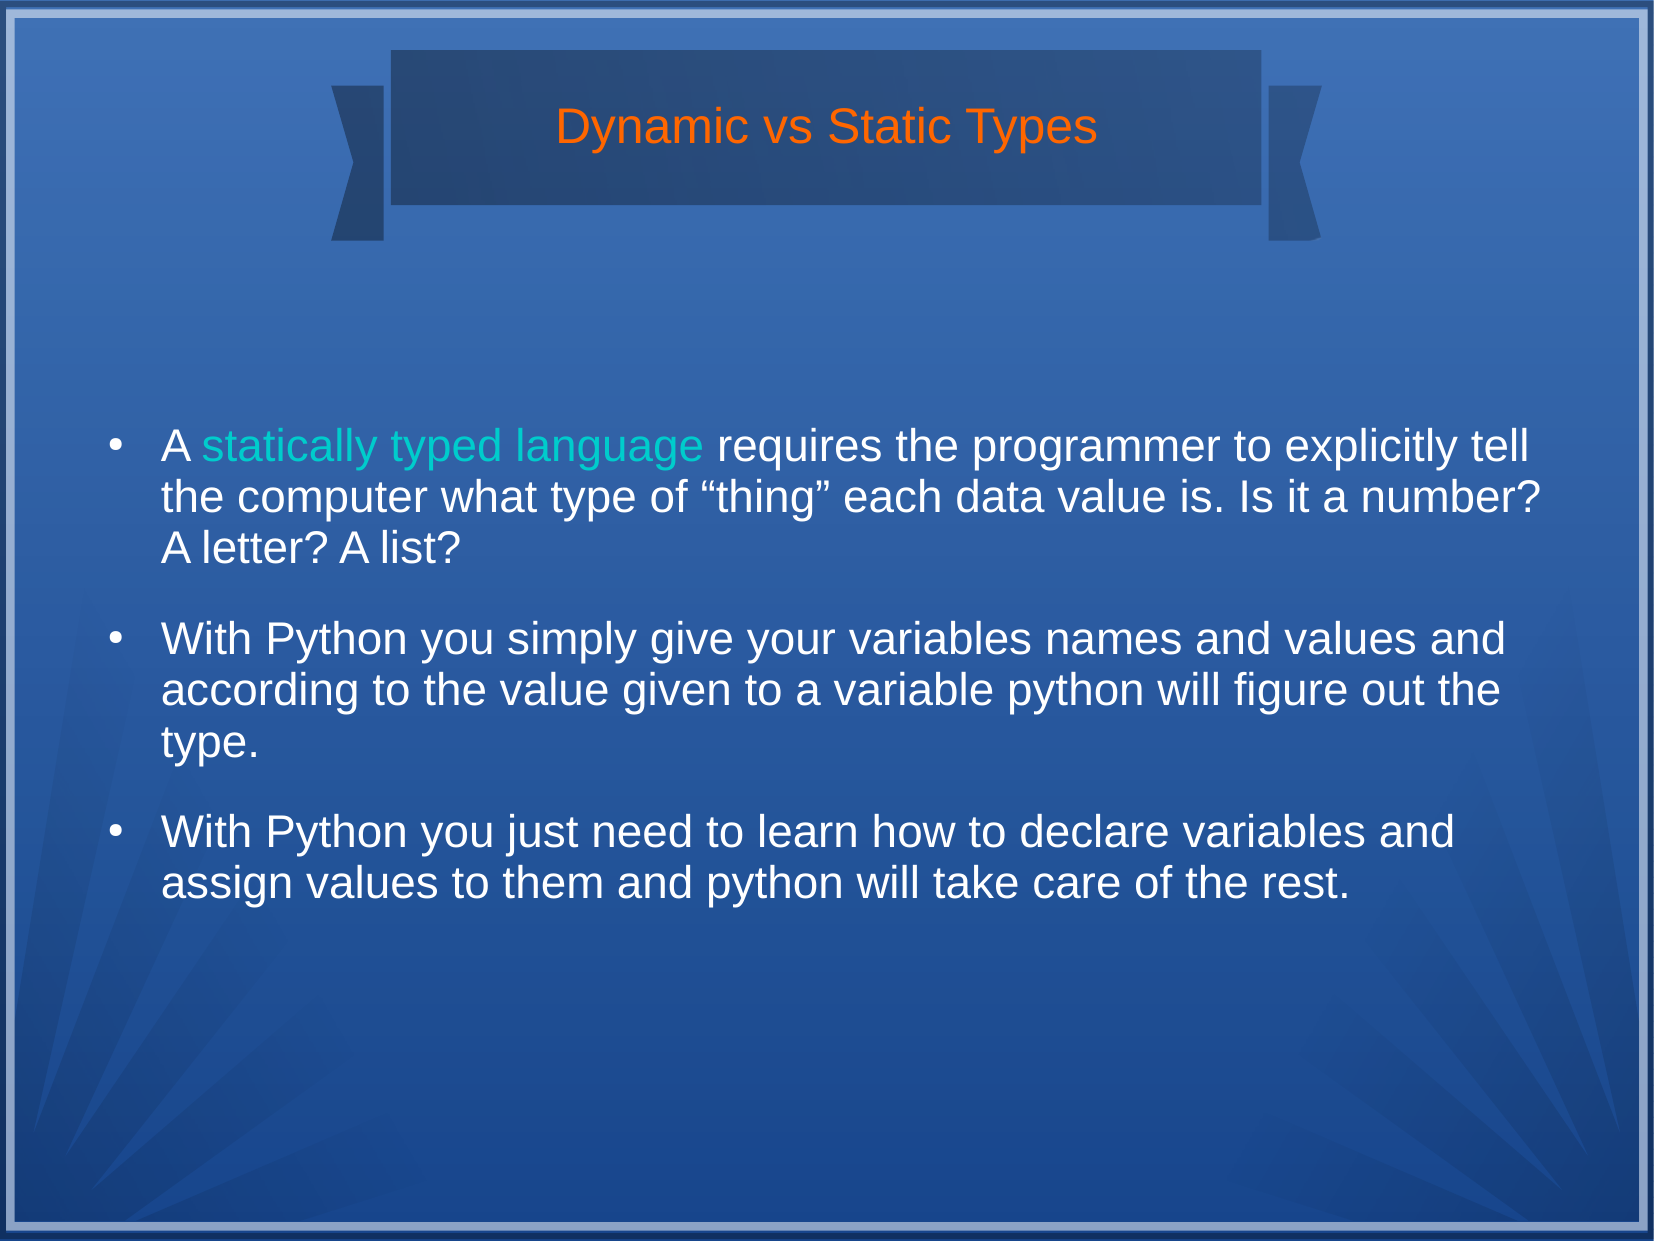

# Dynamic vs Static Types
A statically typed language requires the programmer to explicitly tell the computer what type of “thing” each data value is. Is it a number? A letter? A list?
With Python you simply give your variables names and values and according to the value given to a variable python will figure out the type.
With Python you just need to learn how to declare variables and assign values to them and python will take care of the rest.